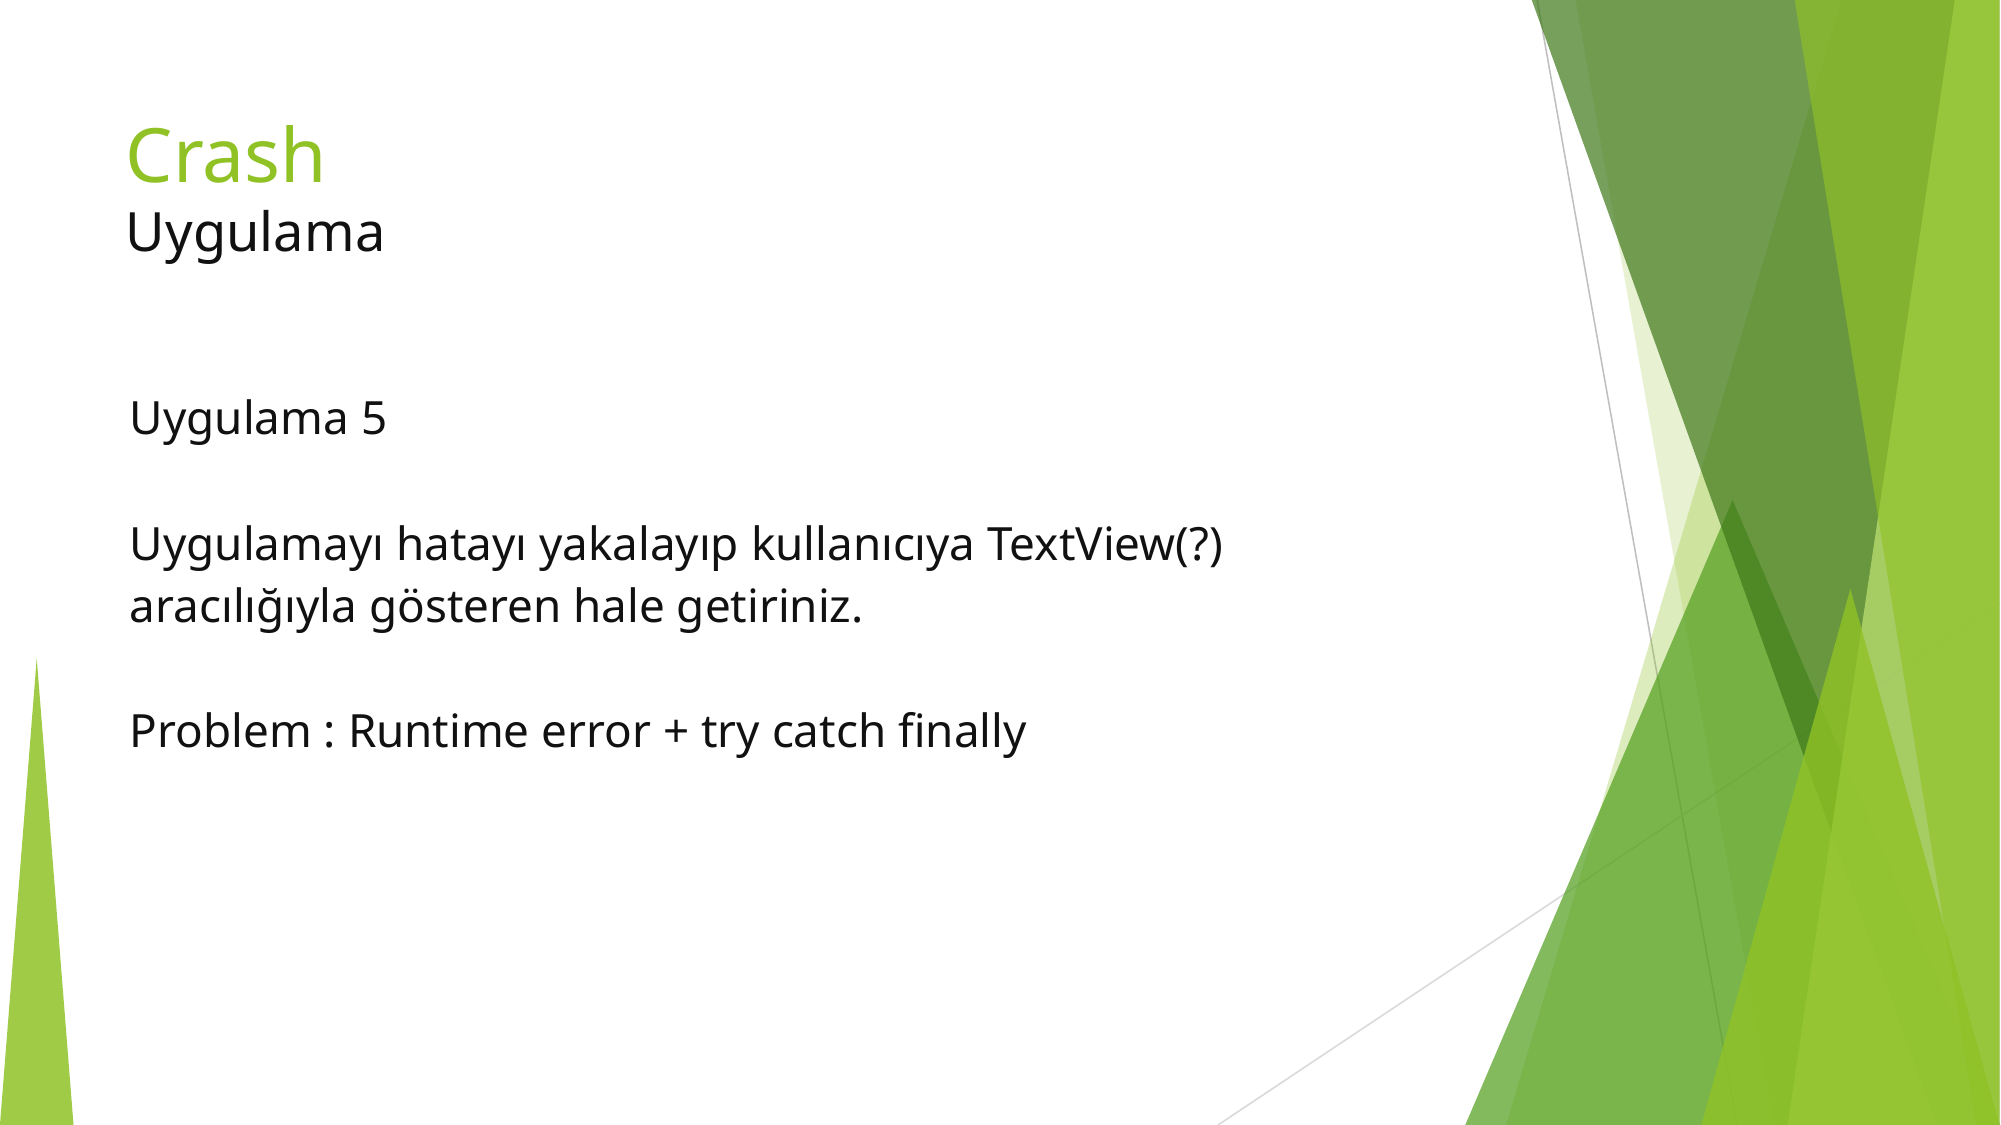

# Crash Uygulama
Uygulama 5
Uygulamayı hatayı yakalayıp kullanıcıya TextView(?) aracılığıyla gösteren hale getiriniz.
Problem : Runtime error + try catch finally